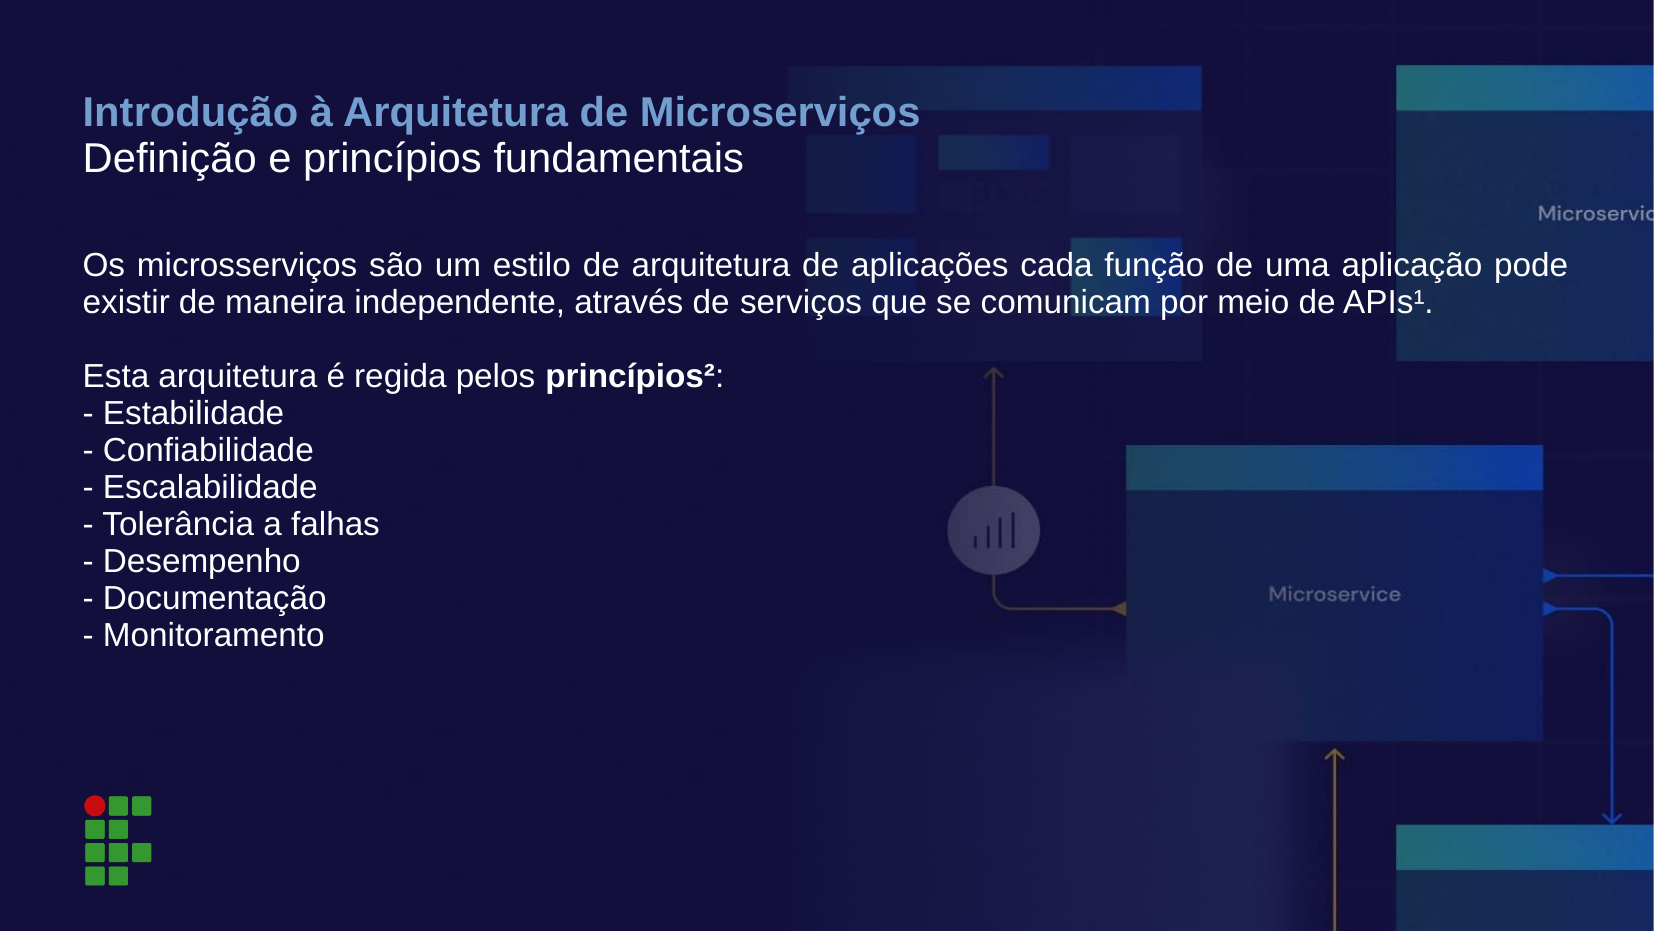

# Introdução à Arquitetura de Microserviços Definição e princípios fundamentais
Os microsserviços são um estilo de arquitetura de aplicações cada função de uma aplicação pode existir de maneira independente, através de serviços que se comunicam por meio de APIs¹.
Esta arquitetura é regida pelos princípios²:
- Estabilidade
- Confiabilidade
- Escalabilidade
- Tolerância a falhas
- Desempenho
- Documentação
- Monitoramento